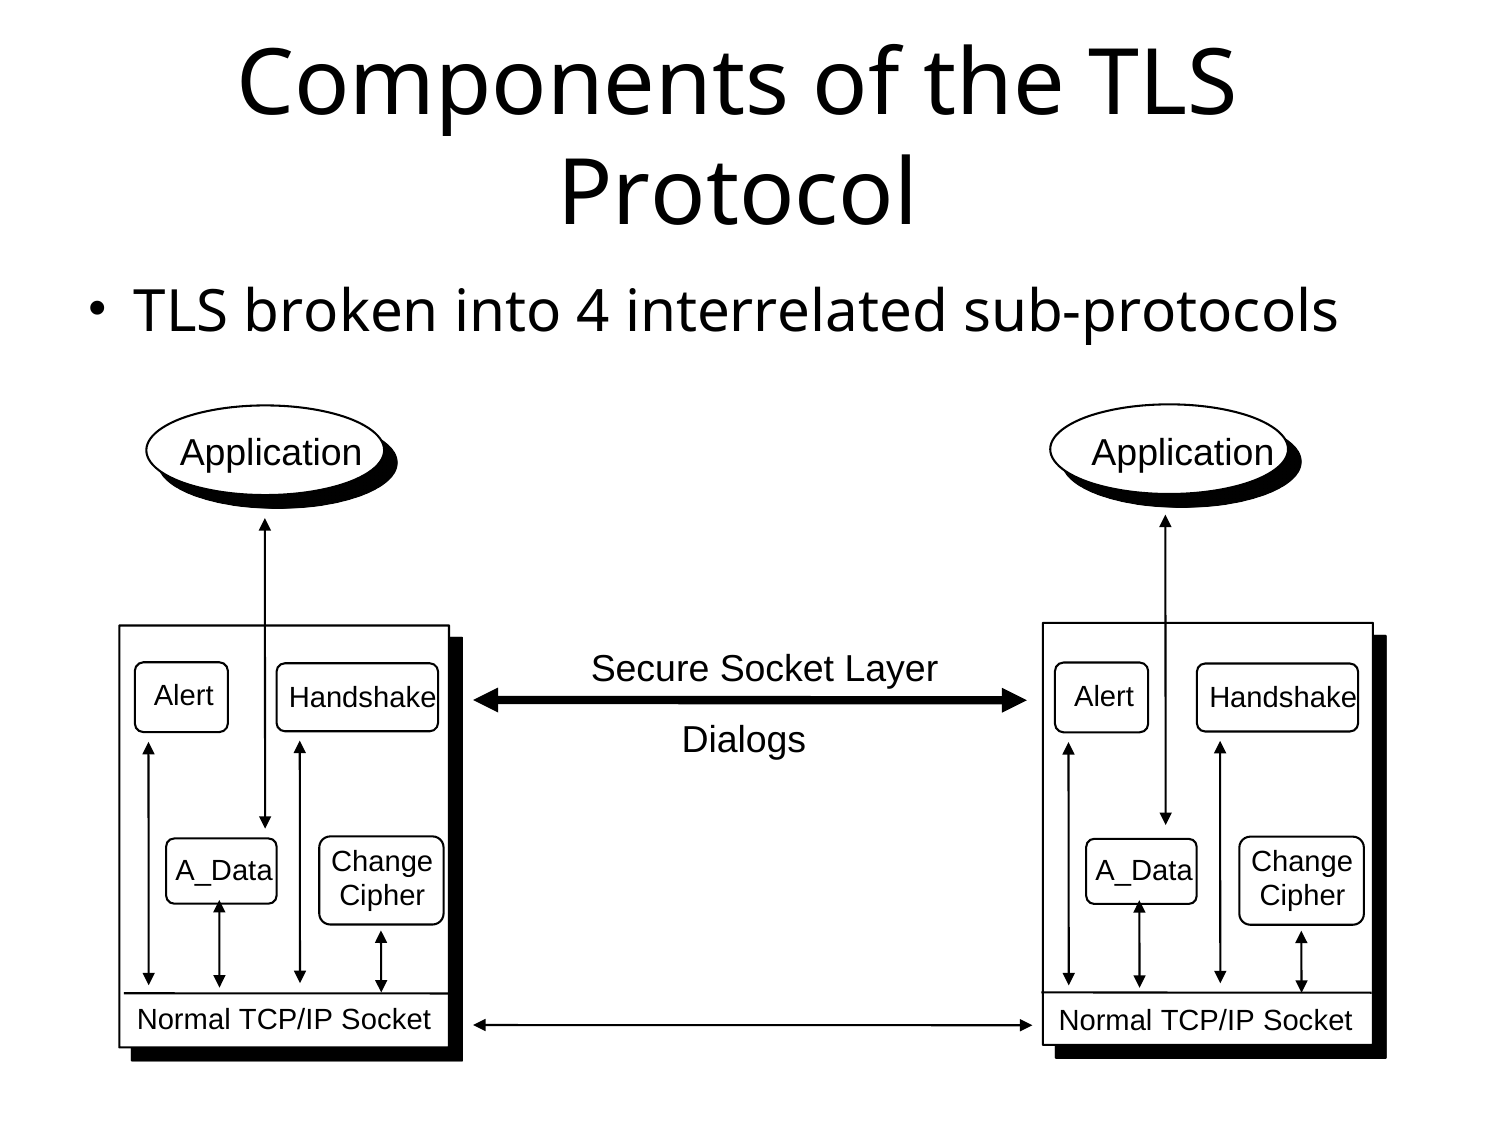

Components of the TLS Protocol
TLS broken into 4 interrelated sub-protocols
Application
Application
Secure Socket Layer
Alert
Alert
Handshake
Handshake
Dialogs
Change
Change
A_Data
A_Data
Cipher
Cipher
Normal TCP/IP Socket
Normal TCP/IP Socket